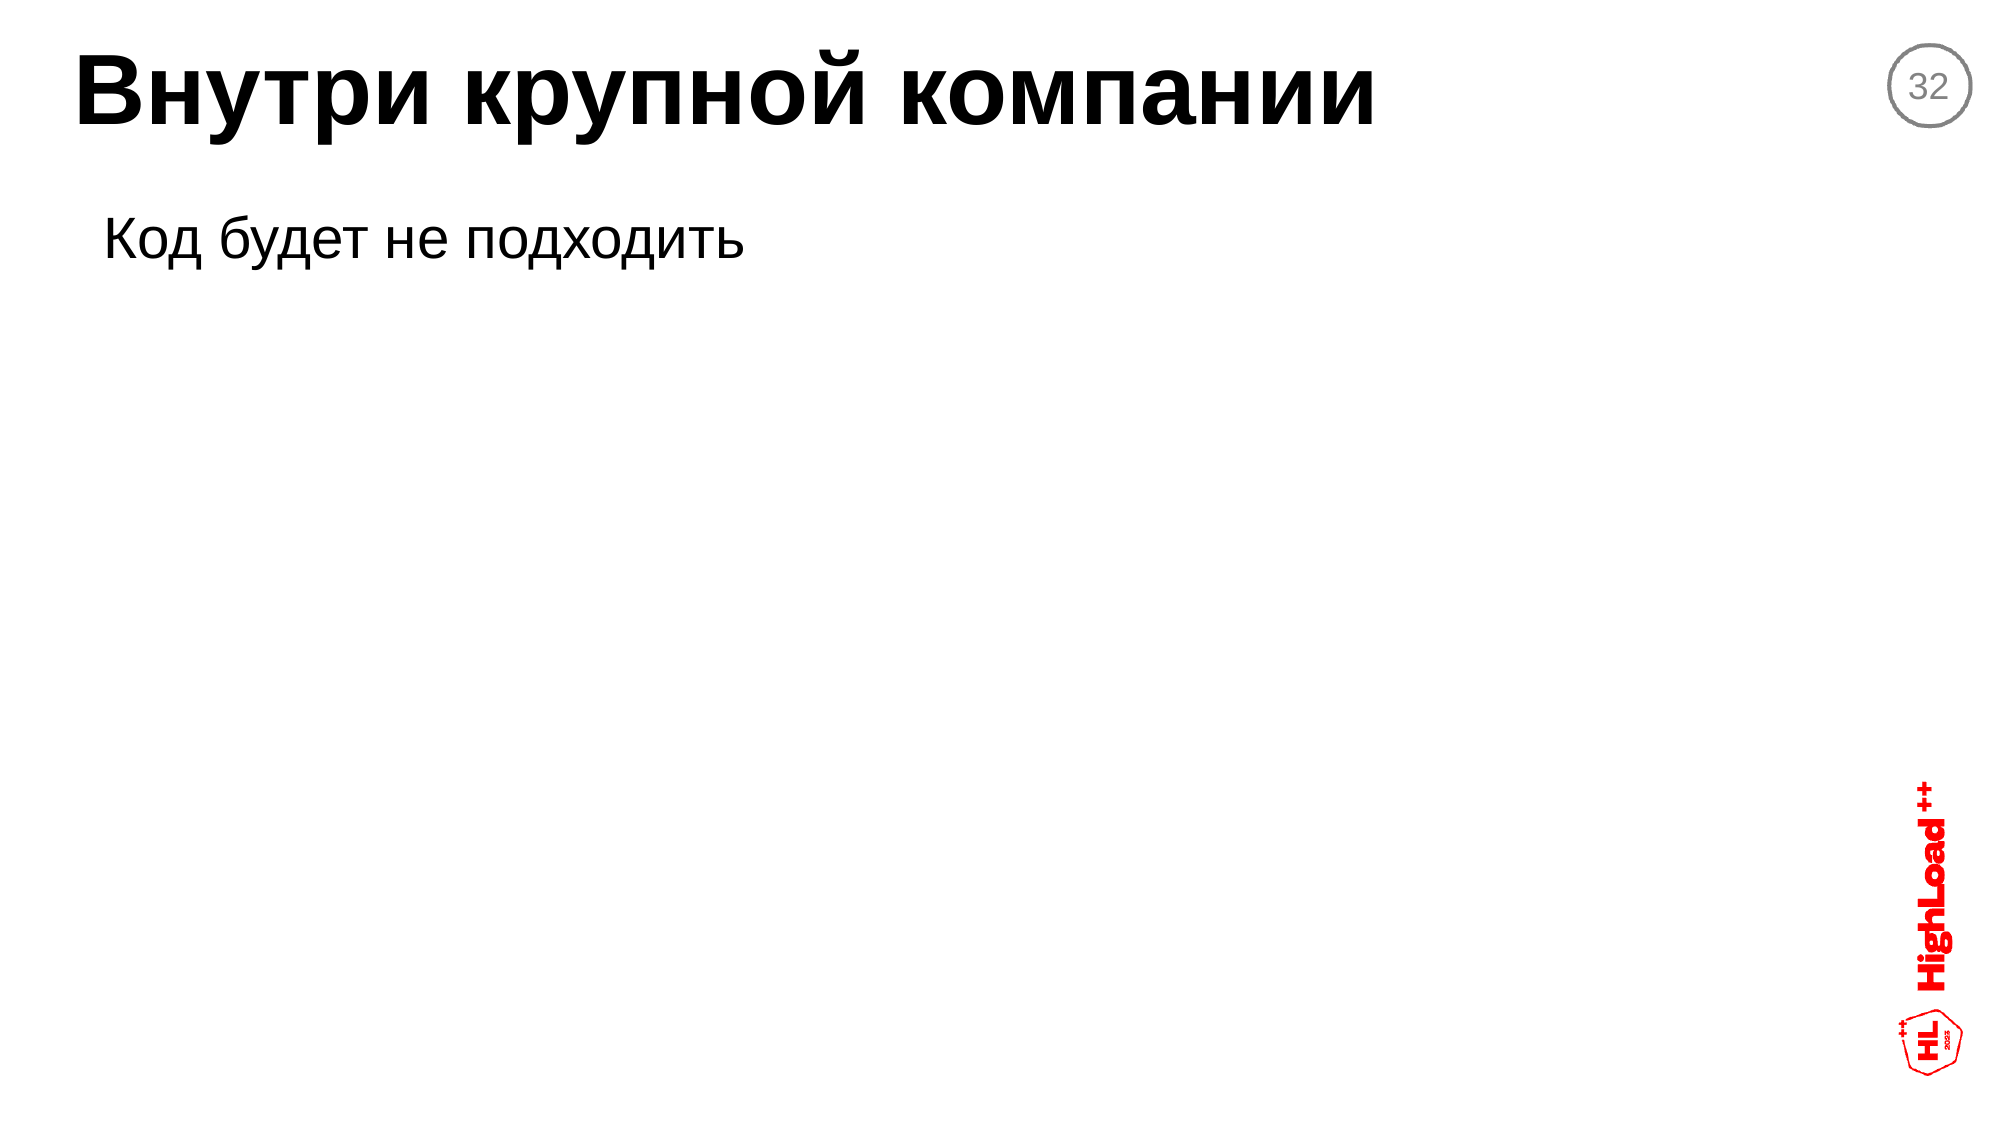

# Внутри крупной компании
32
Код будет не подходить